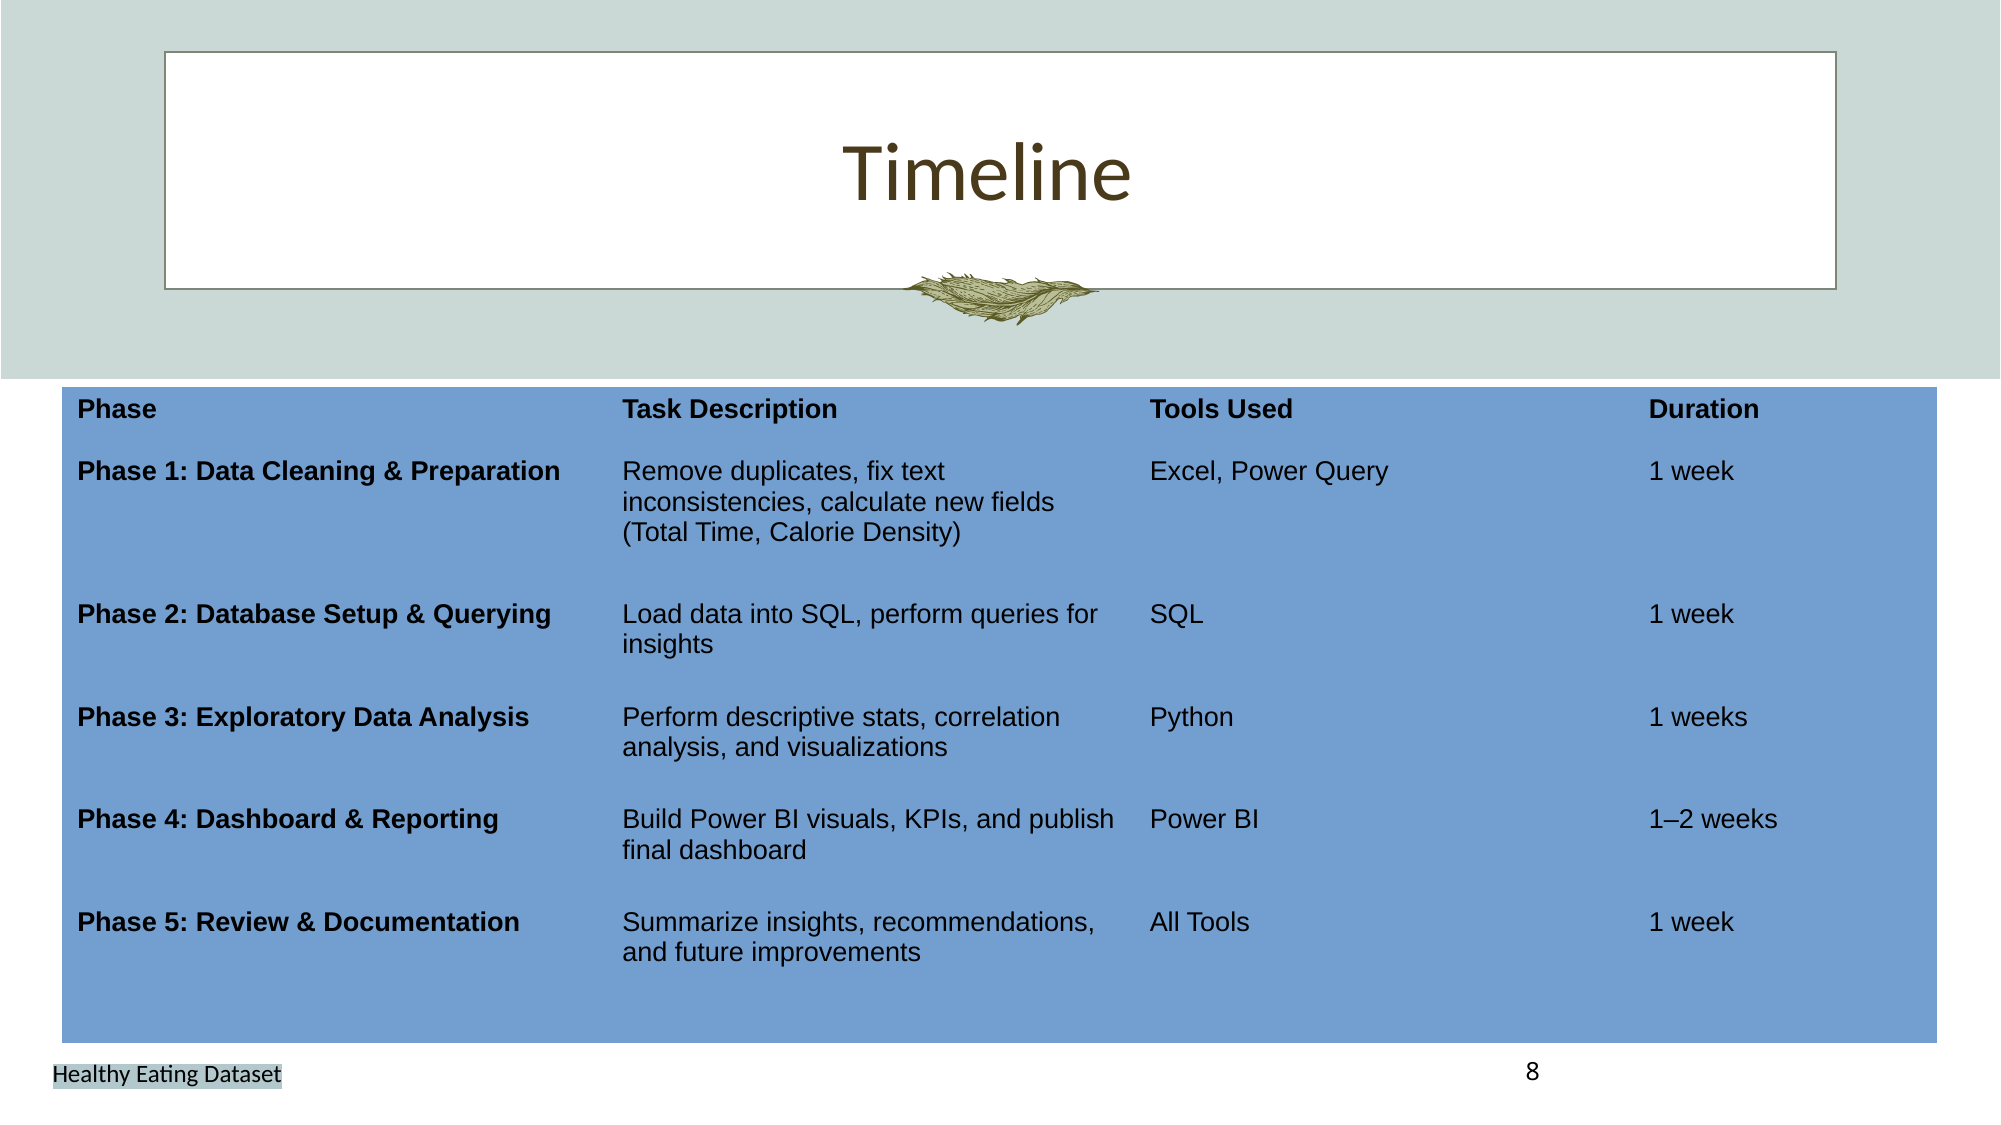

# Timeline
| Phase | Task Description | Tools Used | Duration |
| --- | --- | --- | --- |
| Phase 1: Data Cleaning & Preparation | Remove duplicates, fix text inconsistencies, calculate new fields (Total Time, Calorie Density) | Excel, Power Query | 1 week |
| Phase 2: Database Setup & Querying | Load data into SQL, perform queries for insights | SQL | 1 week |
| Phase 3: Exploratory Data Analysis | Perform descriptive stats, correlation analysis, and visualizations | Python | 1 weeks |
| Phase 4: Dashboard & Reporting | Build Power BI visuals, KPIs, and publish final dashboard | Power BI | 1–2 weeks |
| Phase 5: Review & Documentation | Summarize insights, recommendations, and future improvements | All Tools | 1 week |
Healthy Eating Dataset